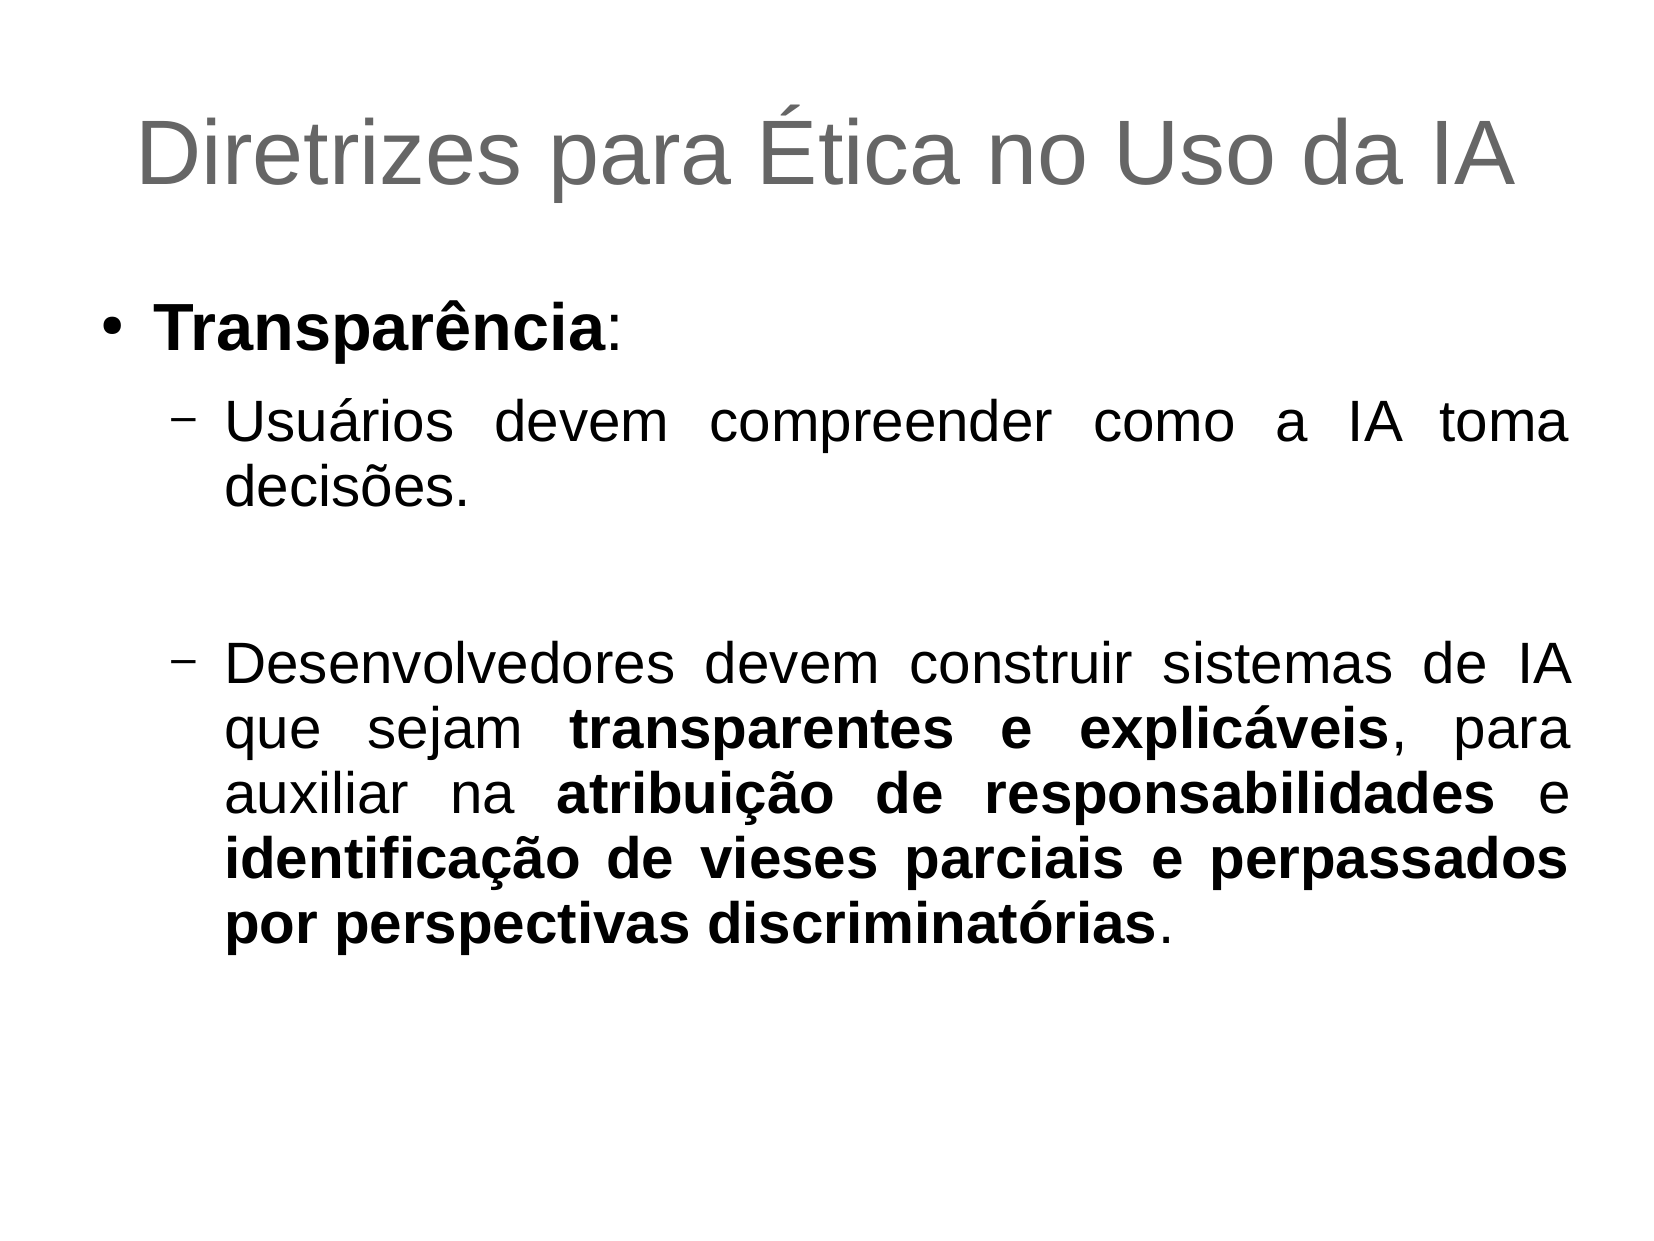

# Diretrizes para Ética no Uso da IA
Transparência:
Usuários devem compreender como a IA toma decisões.
Desenvolvedores devem construir sistemas de IA que sejam transparentes e explicáveis, para auxiliar na atribuição de responsabilidades e identificação de vieses parciais e perpassados por perspectivas discriminatórias.